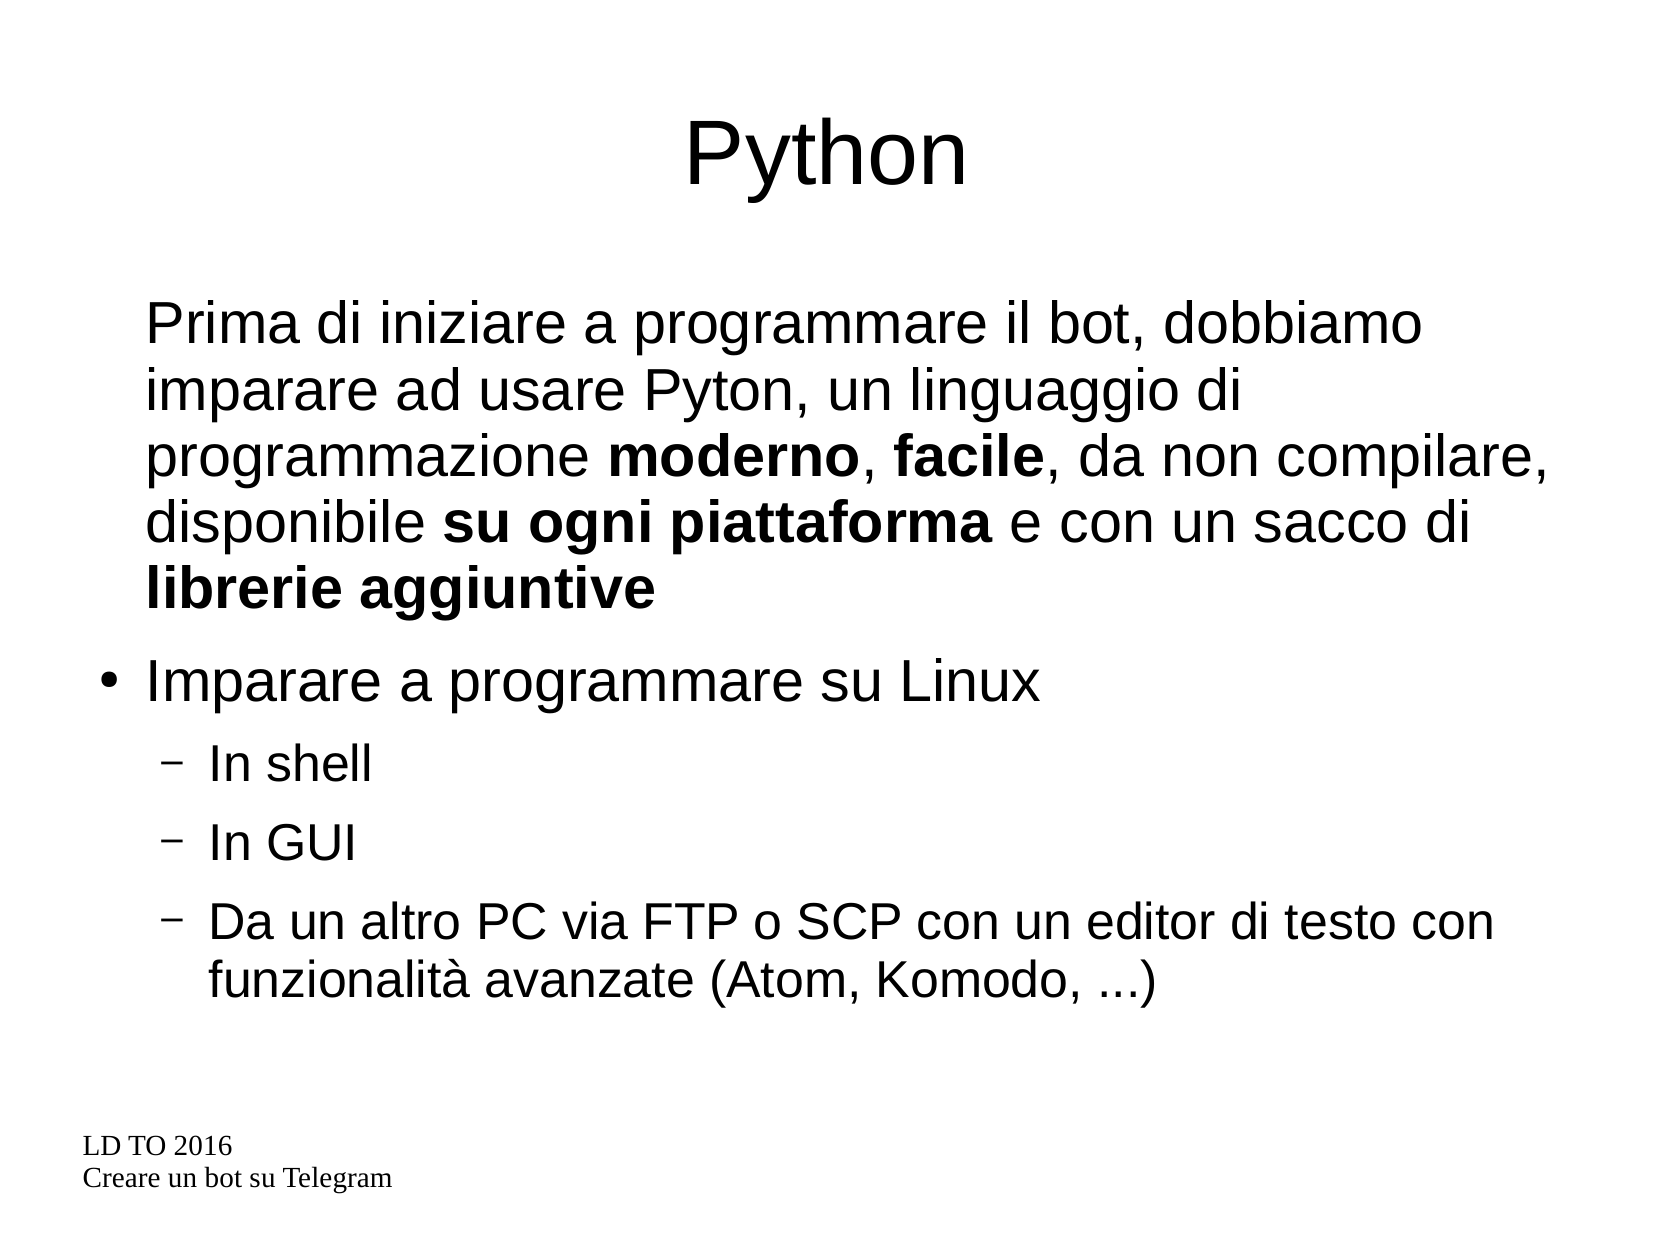

# Python
Prima di iniziare a programmare il bot, dobbiamo imparare ad usare Pyton, un linguaggio di programmazione moderno, facile, da non compilare, disponibile su ogni piattaforma e con un sacco di librerie aggiuntive
Imparare a programmare su Linux
In shell
In GUI
Da un altro PC via FTP o SCP con un editor di testo con funzionalità avanzate (Atom, Komodo, ...)